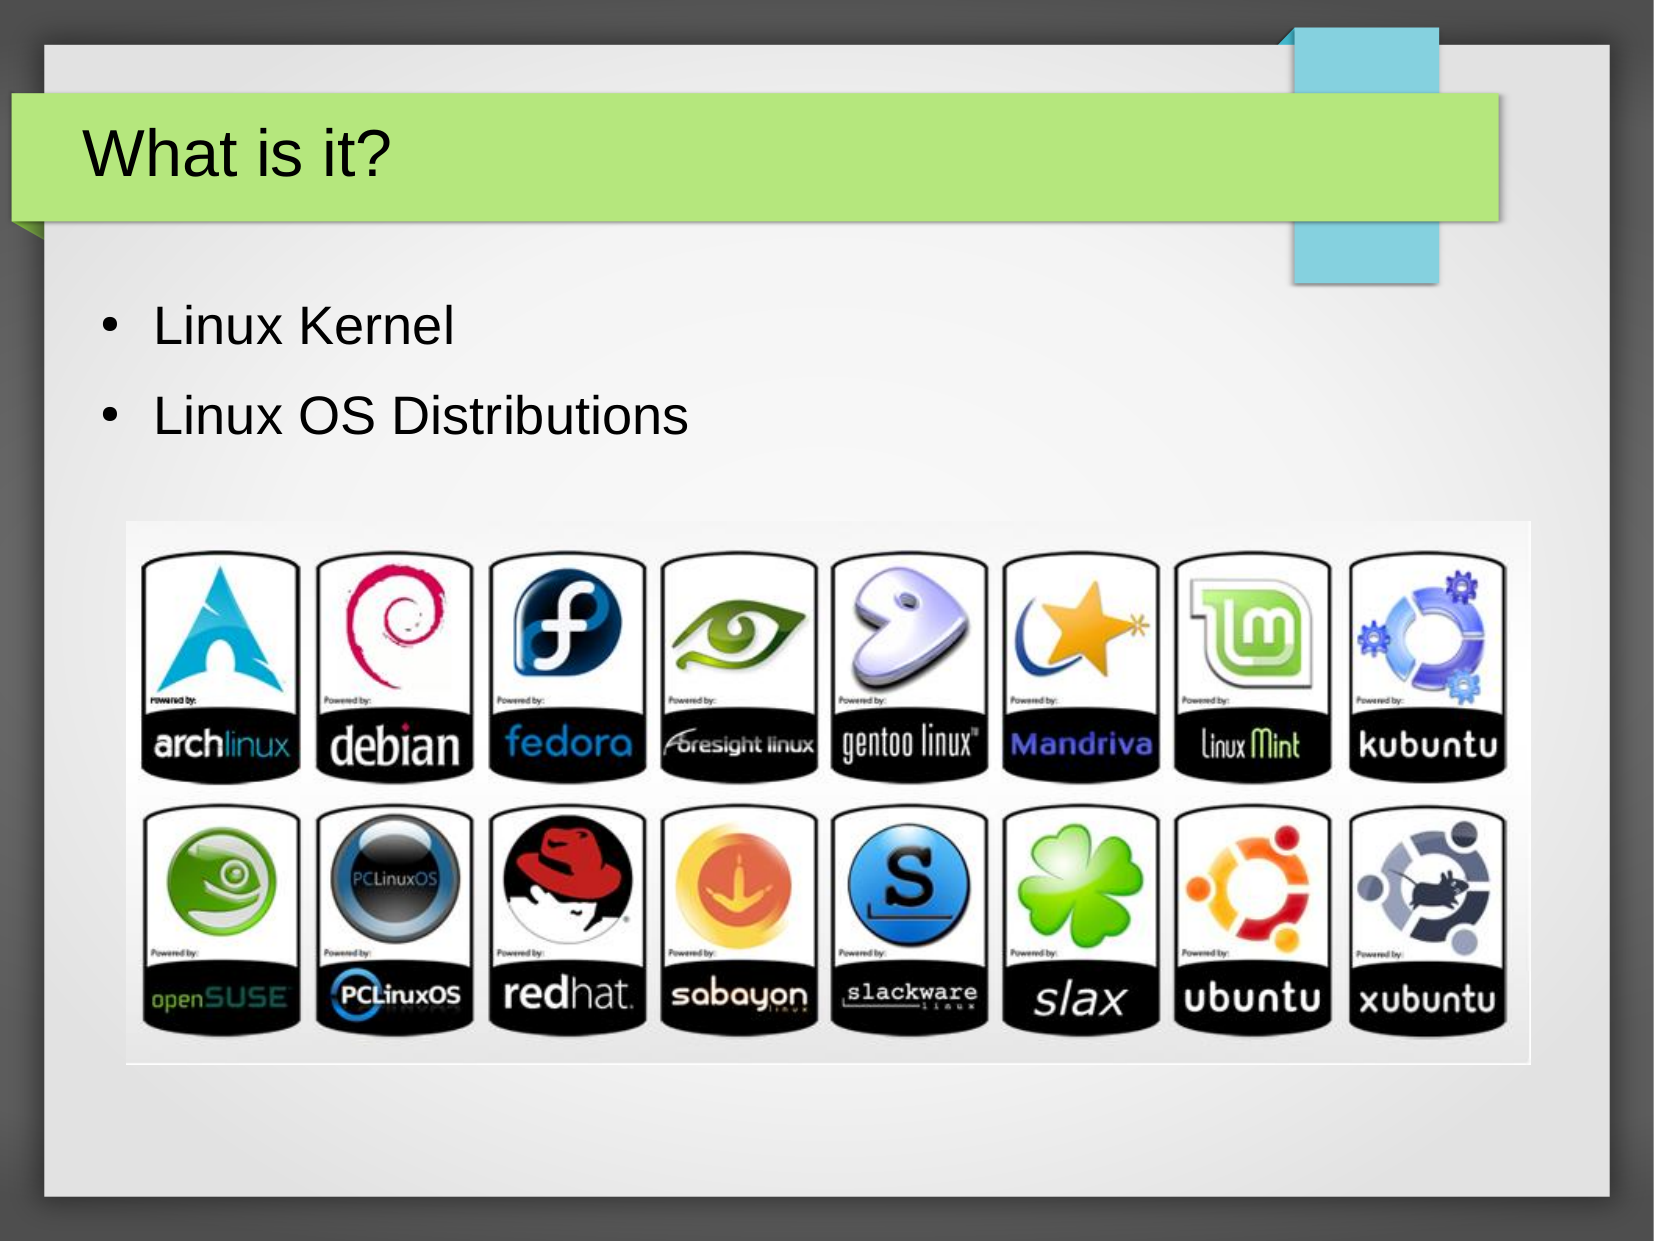

# What is it?
Linux Kernel
Linux OS Distributions